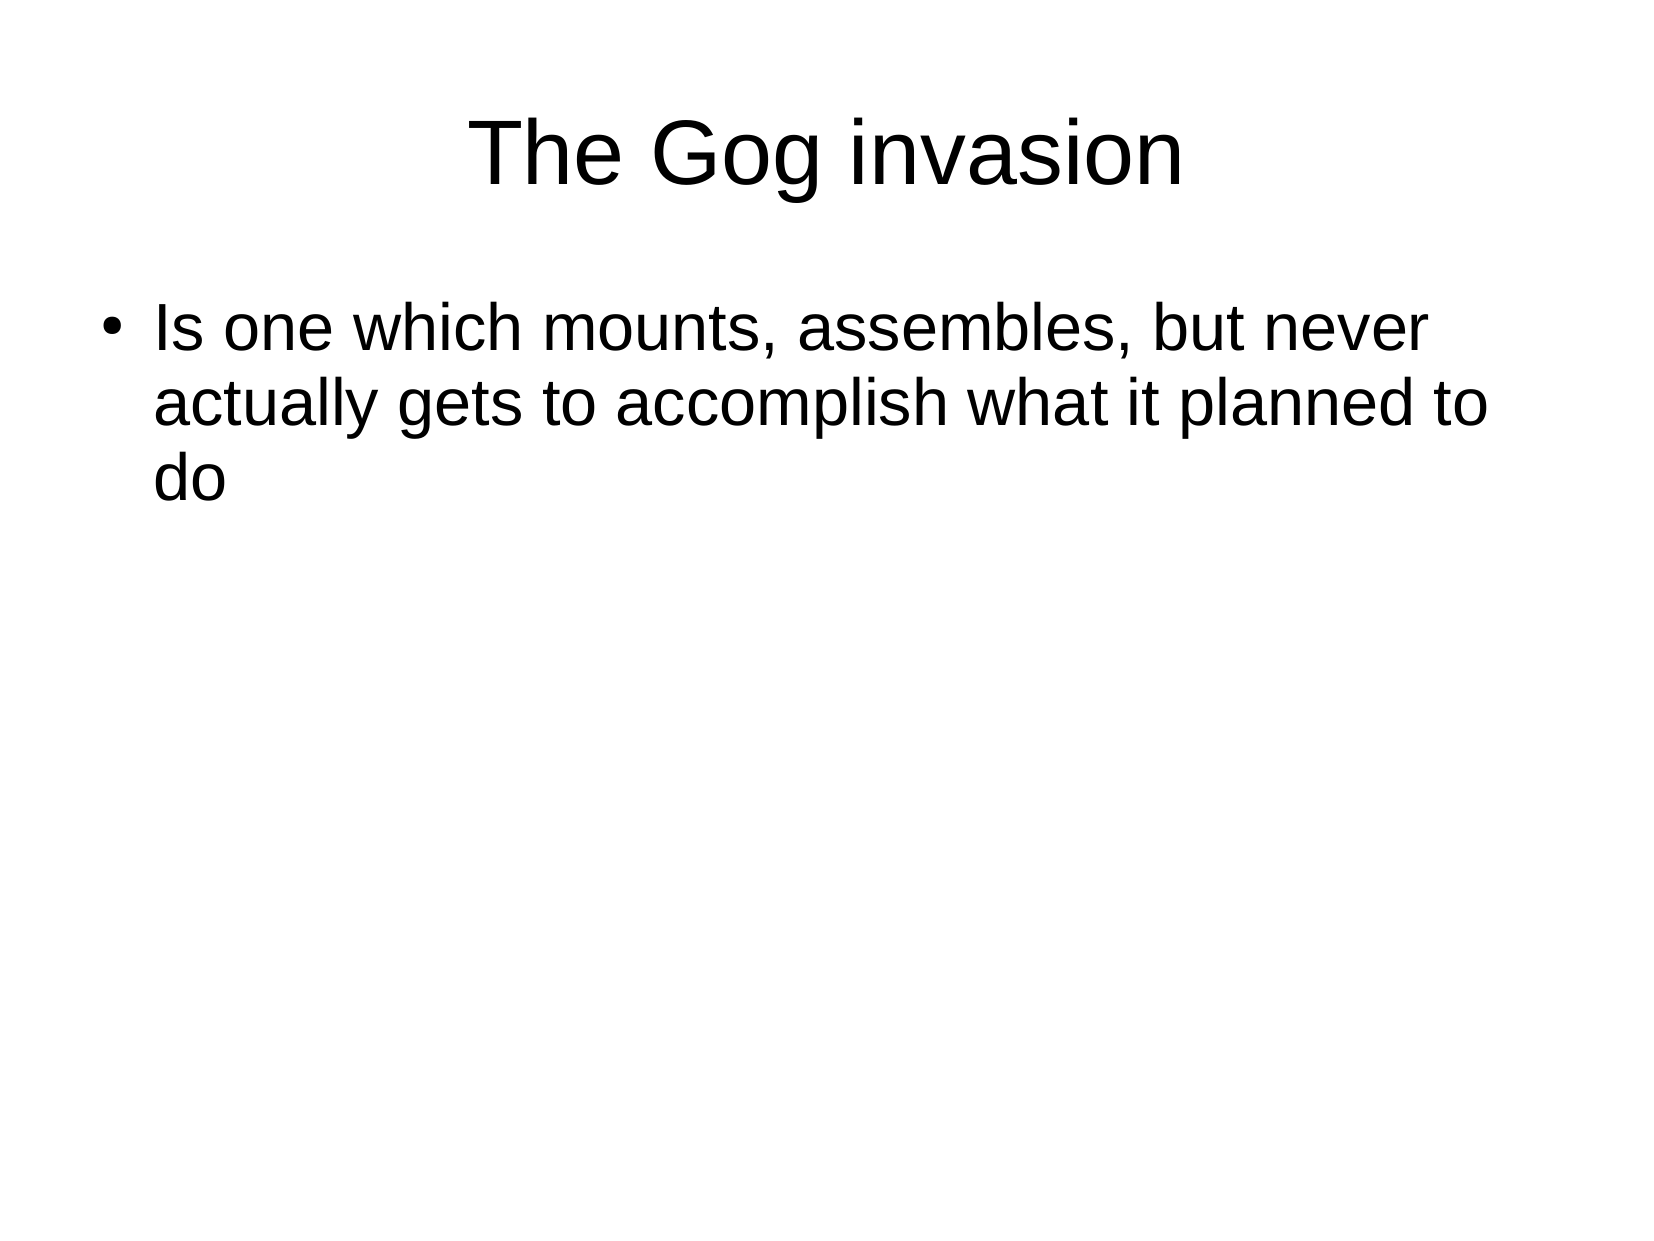

# The Gog invasion
Is one which mounts, assembles, but never actually gets to accomplish what it planned to do